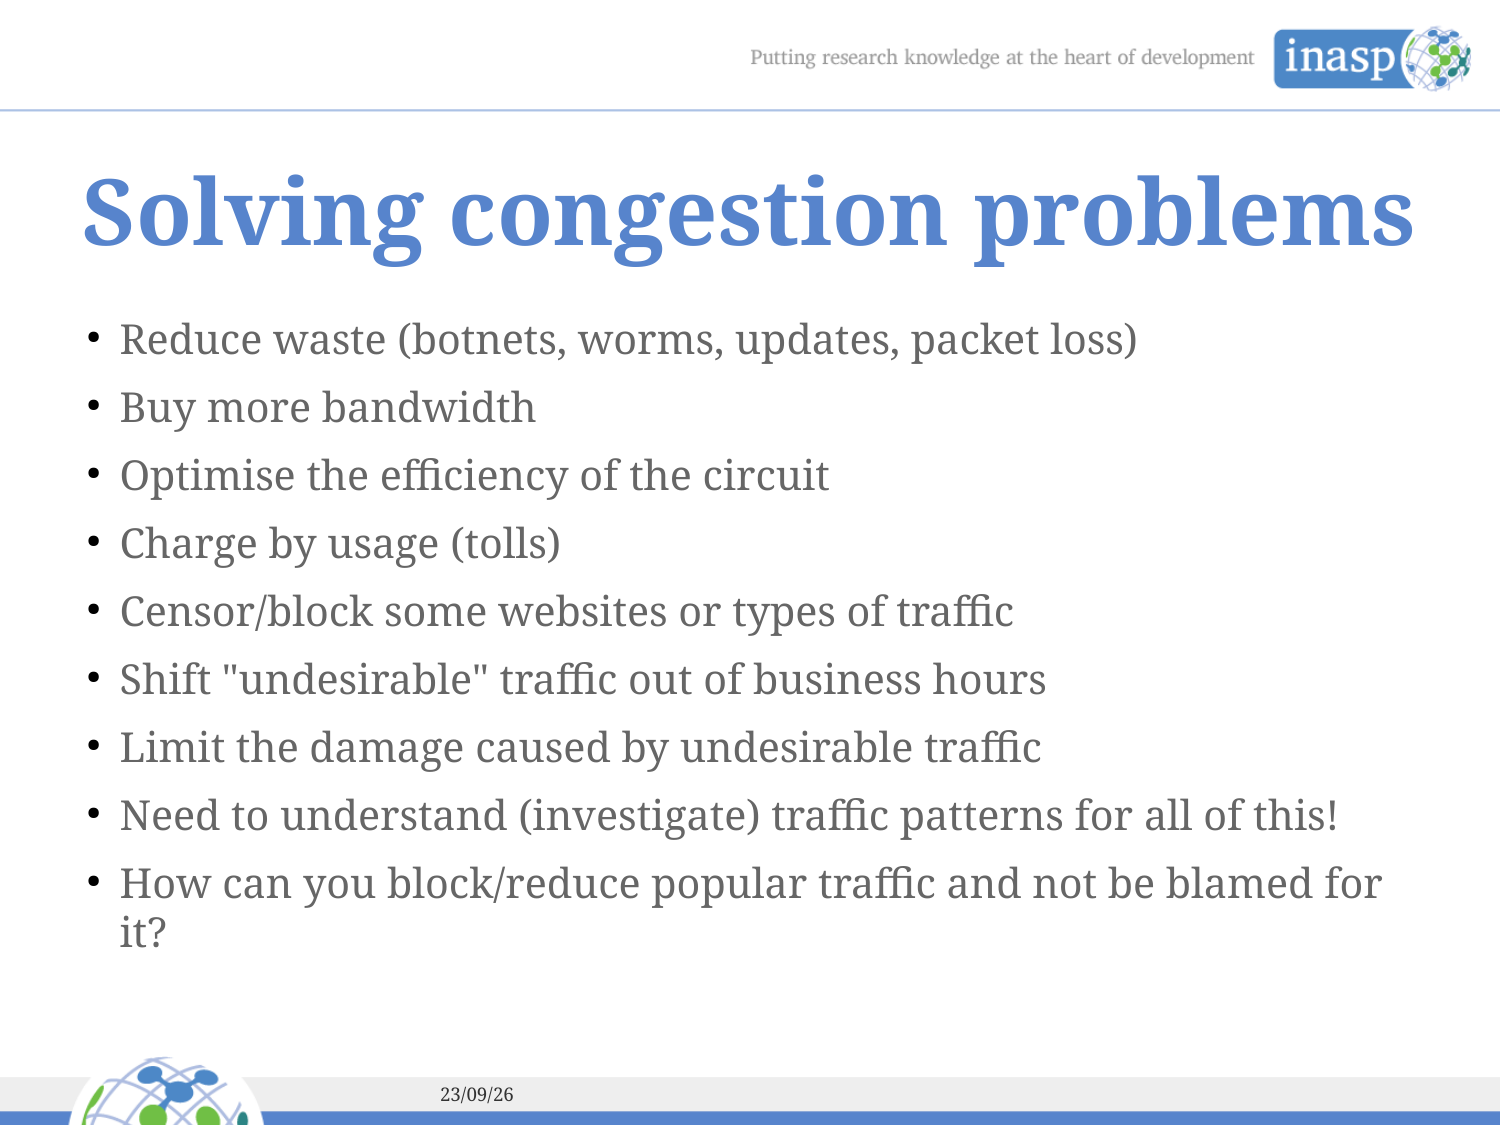

# Solving congestion problems
Reduce waste (botnets, worms, updates, packet loss)
Buy more bandwidth
Optimise the efficiency of the circuit
Charge by usage (tolls)
Censor/block some websites or types of traffic
Shift "undesirable" traffic out of business hours
Limit the damage caused by undesirable traffic
Need to understand (investigate) traffic patterns for all of this!
How can you block/reduce popular traffic and not be blamed for it?